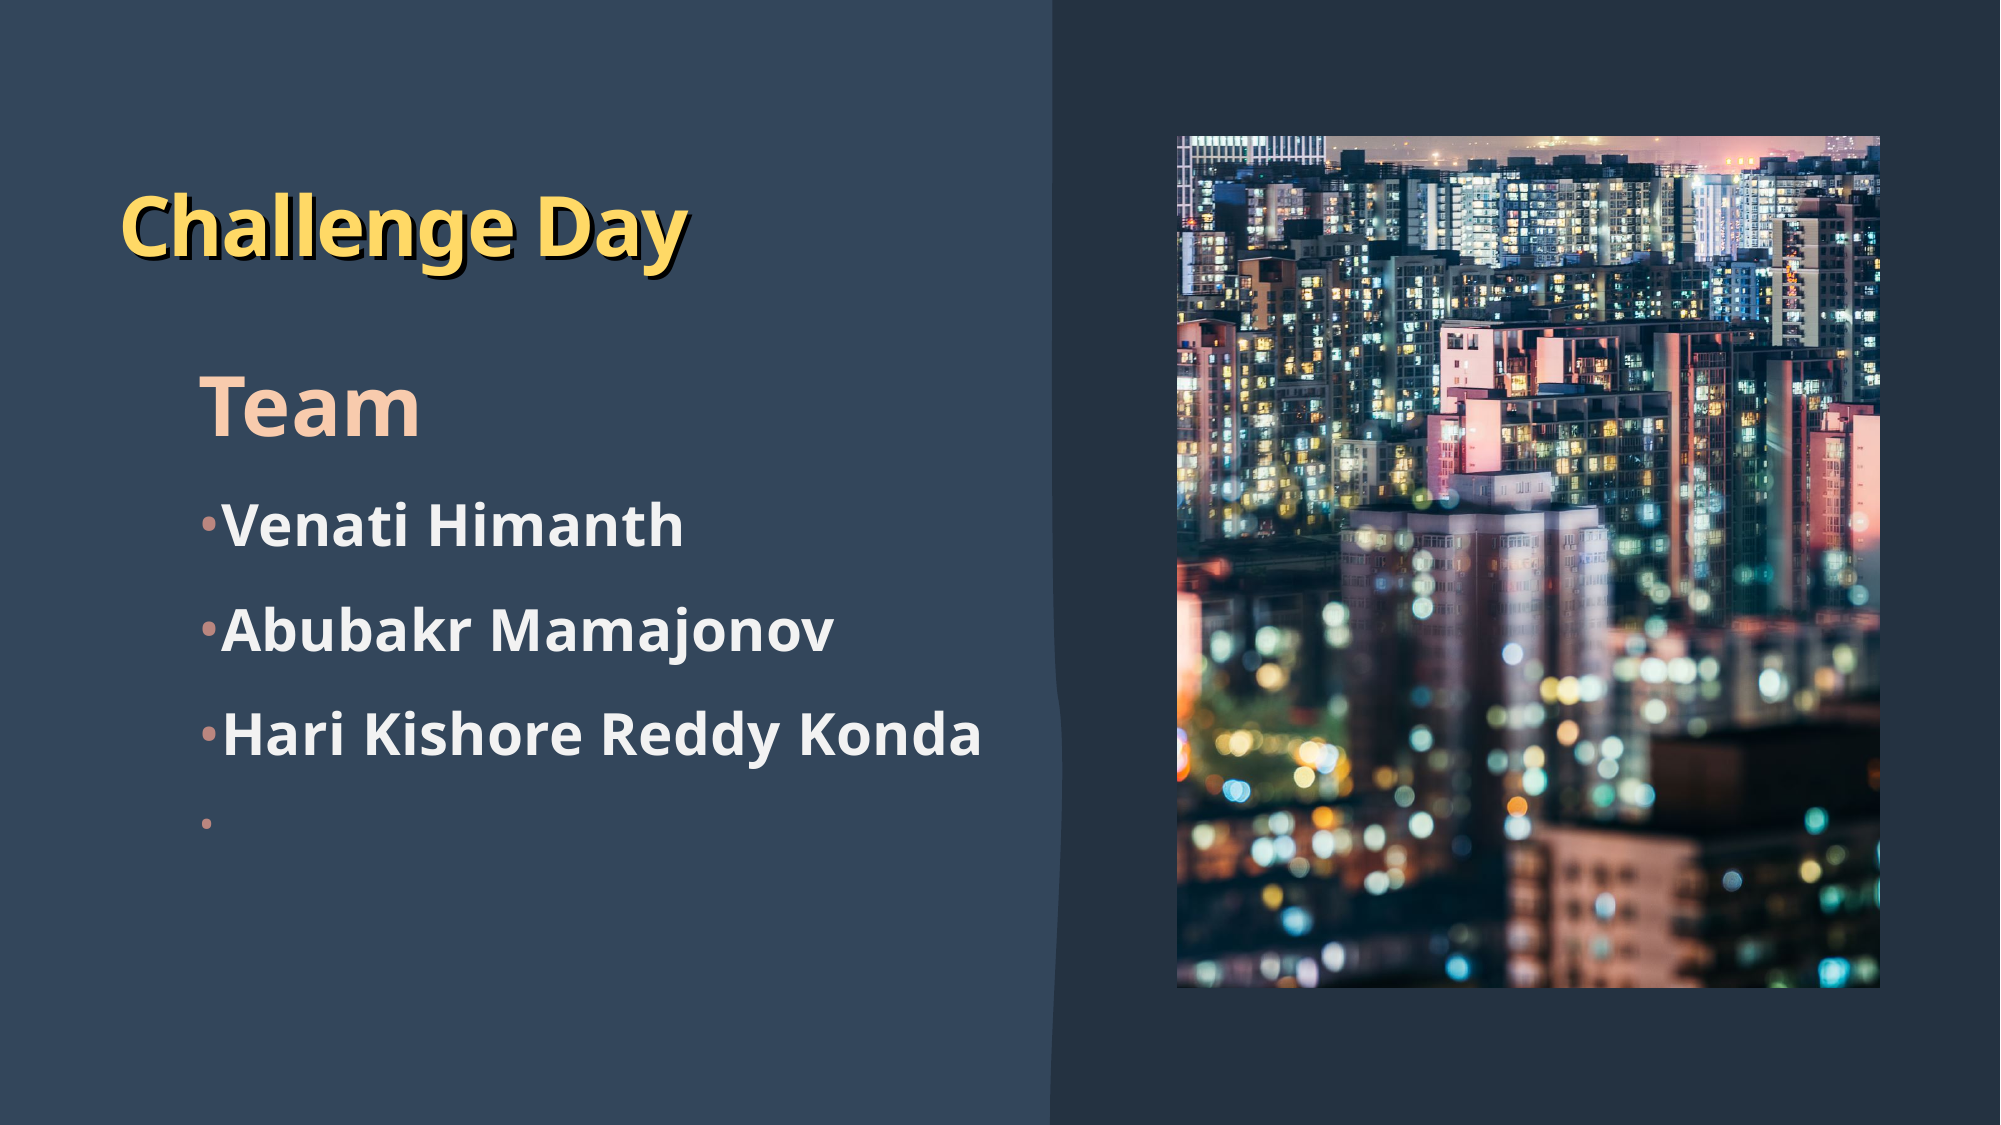

# Challenge Day
Team
Venati Himanth
Abubakr Mamajonov
Hari Kishore Reddy Konda